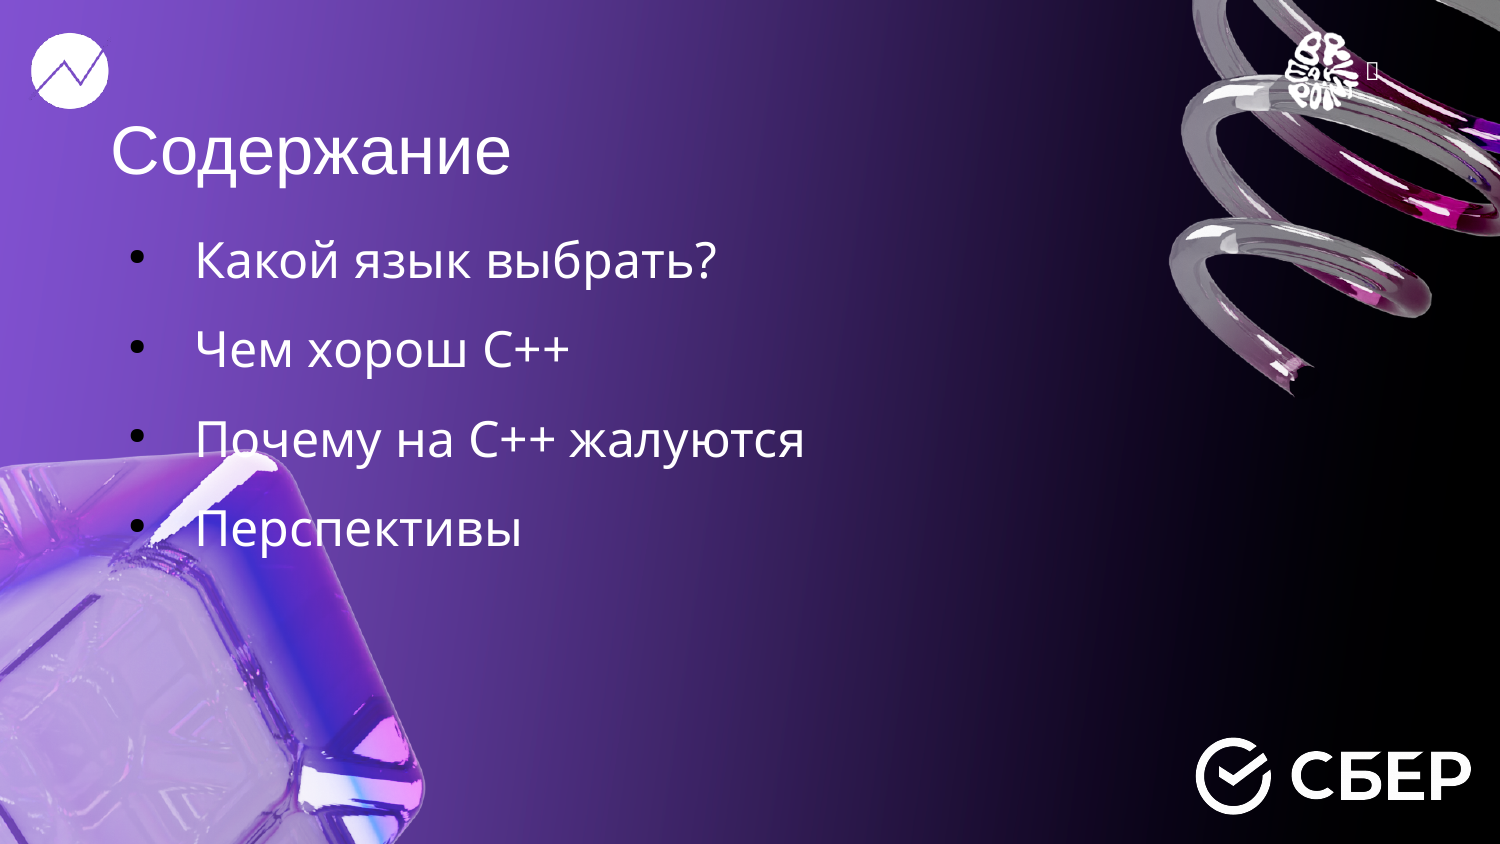

🐙
# Содержание
 Какой язык выбрать?
 Чем хорош C++
 Почему на C++ жалуются
 Перспективы